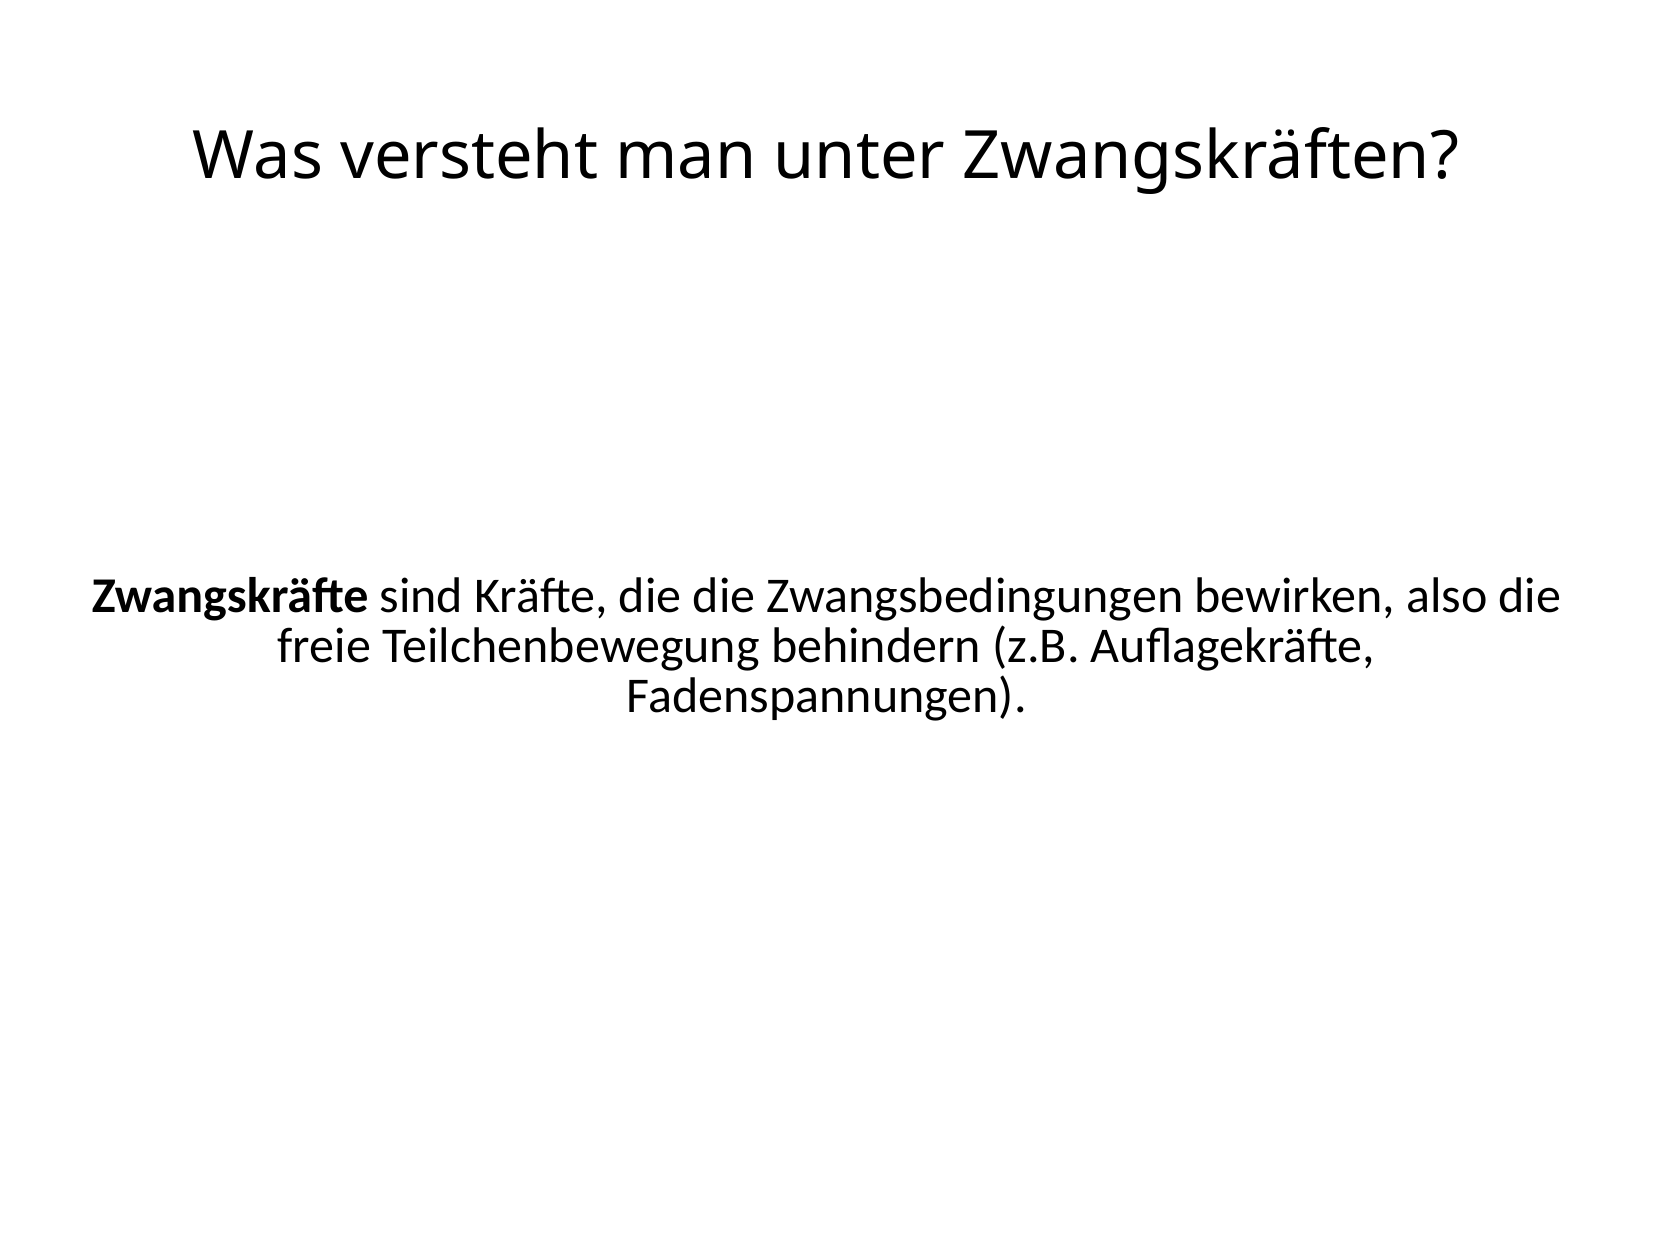

# Was versteht man unter Zwangskräften?
Zwangskräfte sind Kräfte, die die Zwangsbedingungen bewirken, also die freie Teilchenbewegung behindern (z.B. Auflagekräfte, Fadenspannungen).